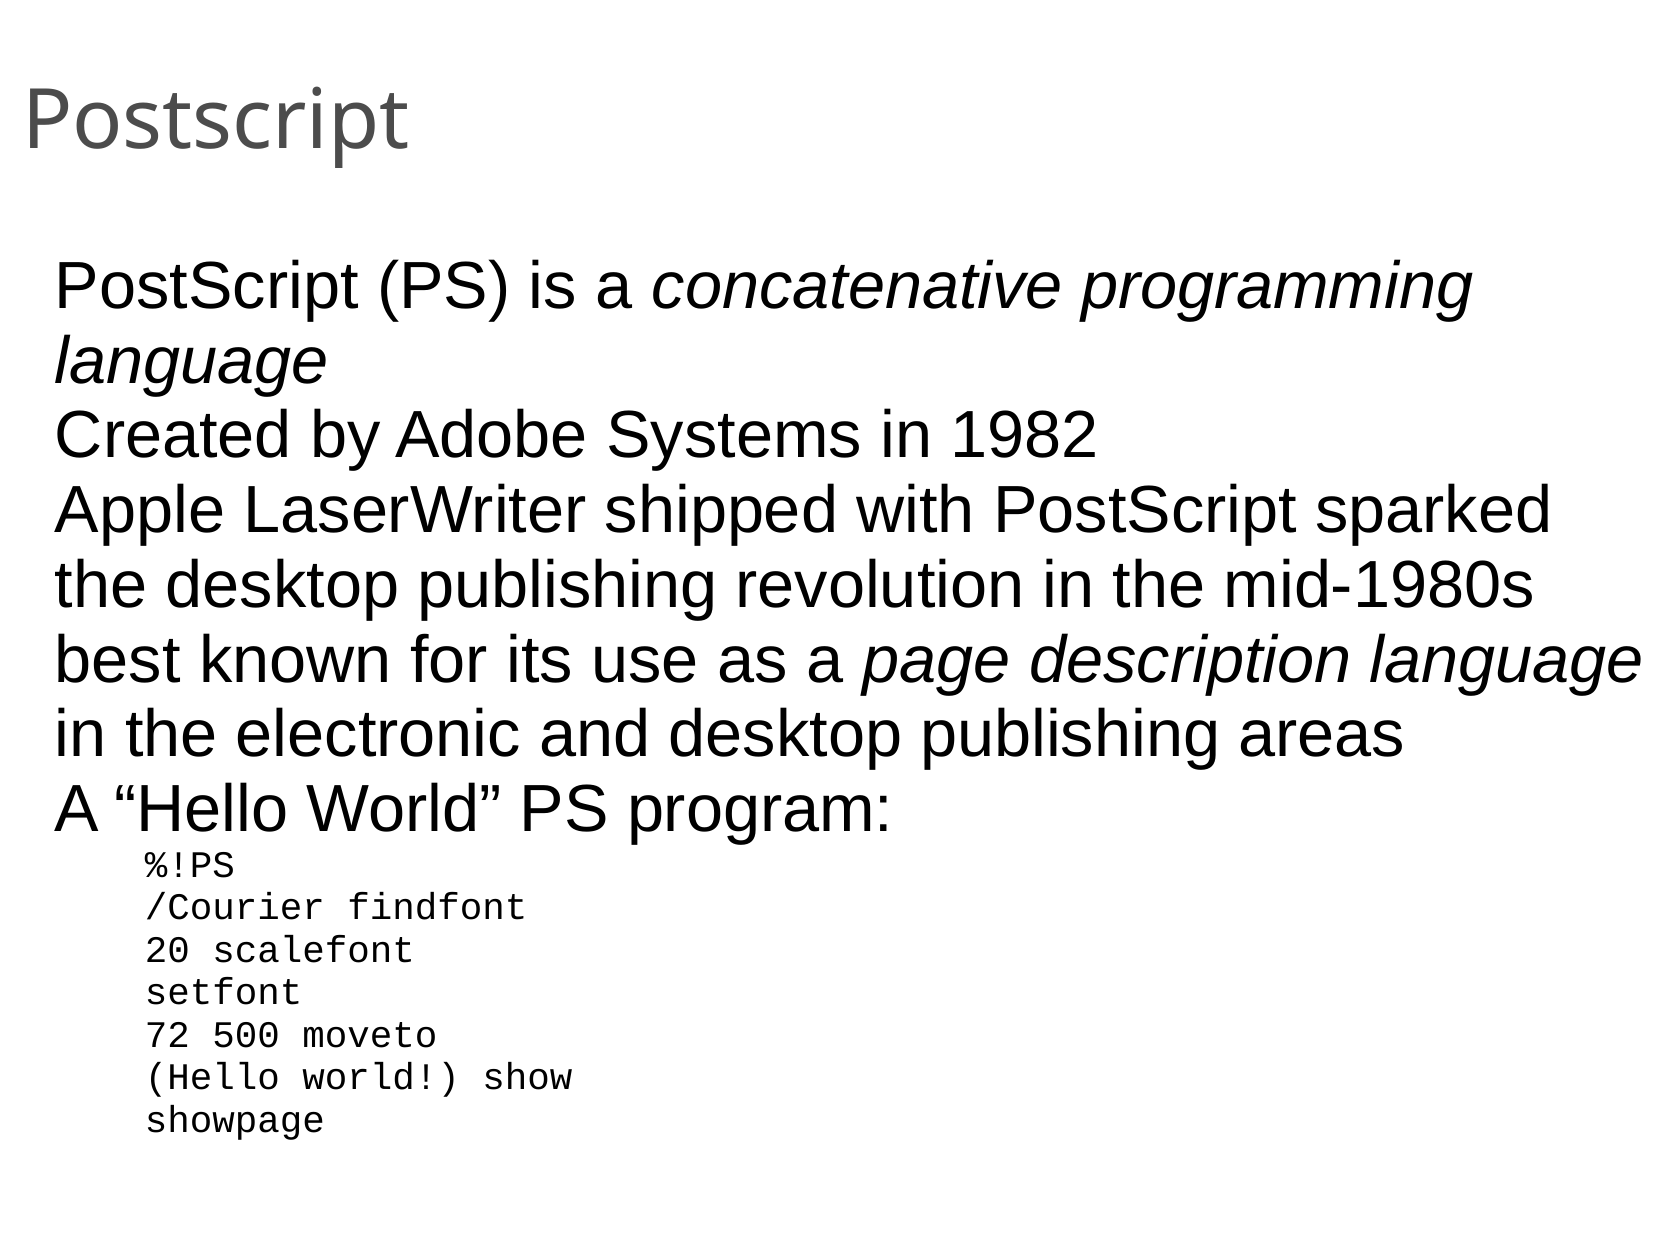

# Postscript
PostScript (PS) is a concatenative programming language
Created by Adobe Systems in 1982
Apple LaserWriter shipped with PostScript sparked the desktop publishing revolution in the mid-1980s
best known for its use as a page description language in the electronic and desktop publishing areas
A “Hello World” PS program:
 %!PS
 /Courier findfont
 20 scalefont
 setfont
 72 500 moveto
 (Hello world!) show
 showpage